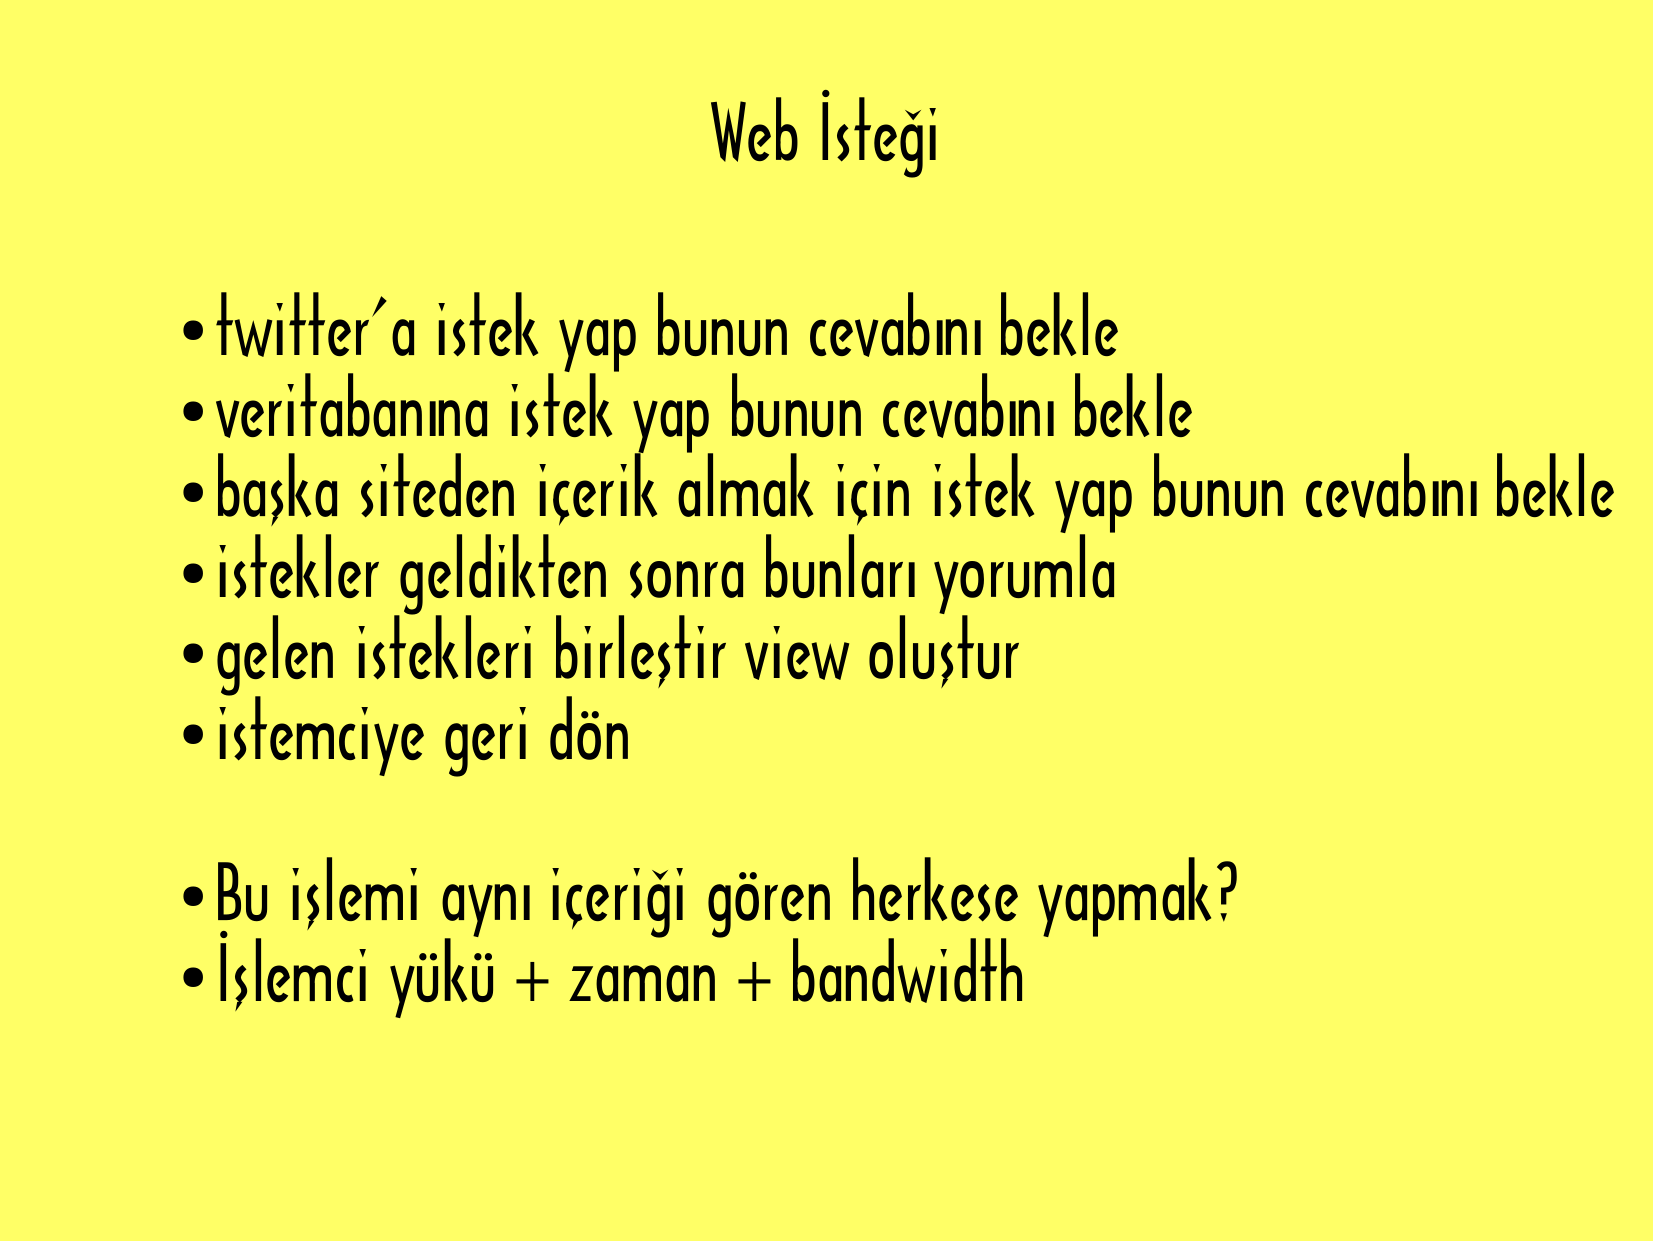

Web İsteği
twitter'a istek yap bunun cevabını bekle
veritabanına istek yap bunun cevabını bekle
başka siteden içerik almak için istek yap bunun cevabını bekle
istekler geldikten sonra bunları yorumla
gelen istekleri birleştir view oluştur
istemciye geri dön
Bu işlemi aynı içeriği gören herkese yapmak?
İşlemci yükü + zaman + bandwidth